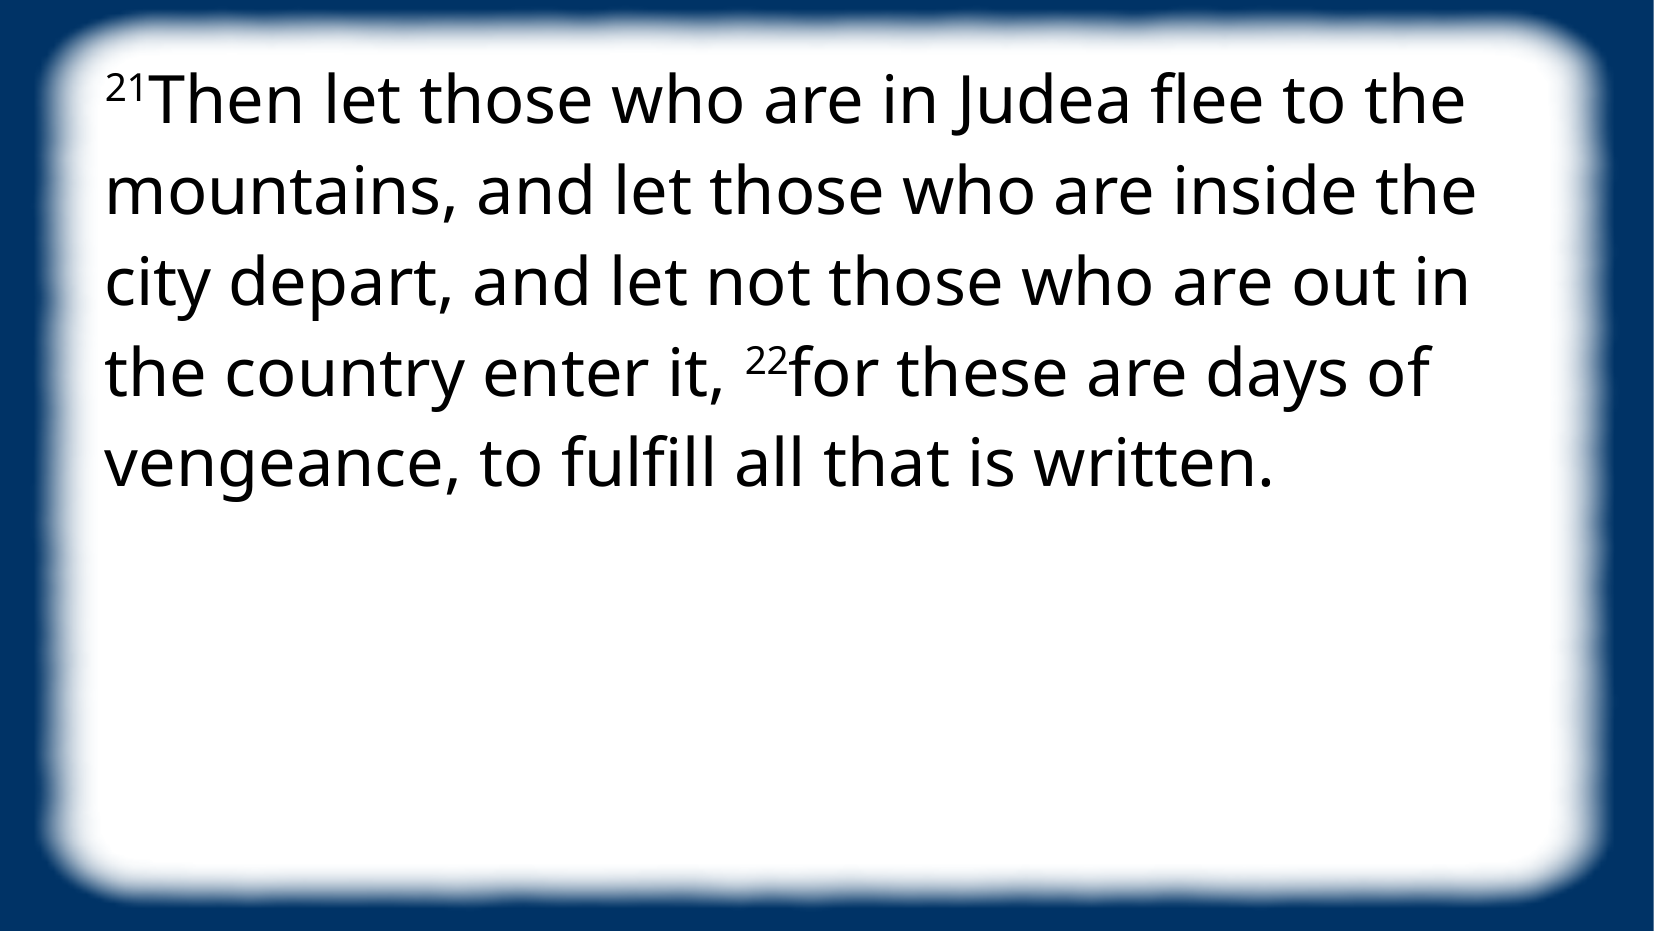

21Then let those who are in Judea flee to the mountains, and let those who are inside the city depart, and let not those who are out in the country enter it, 22for these are days of vengeance, to fulfill all that is written.